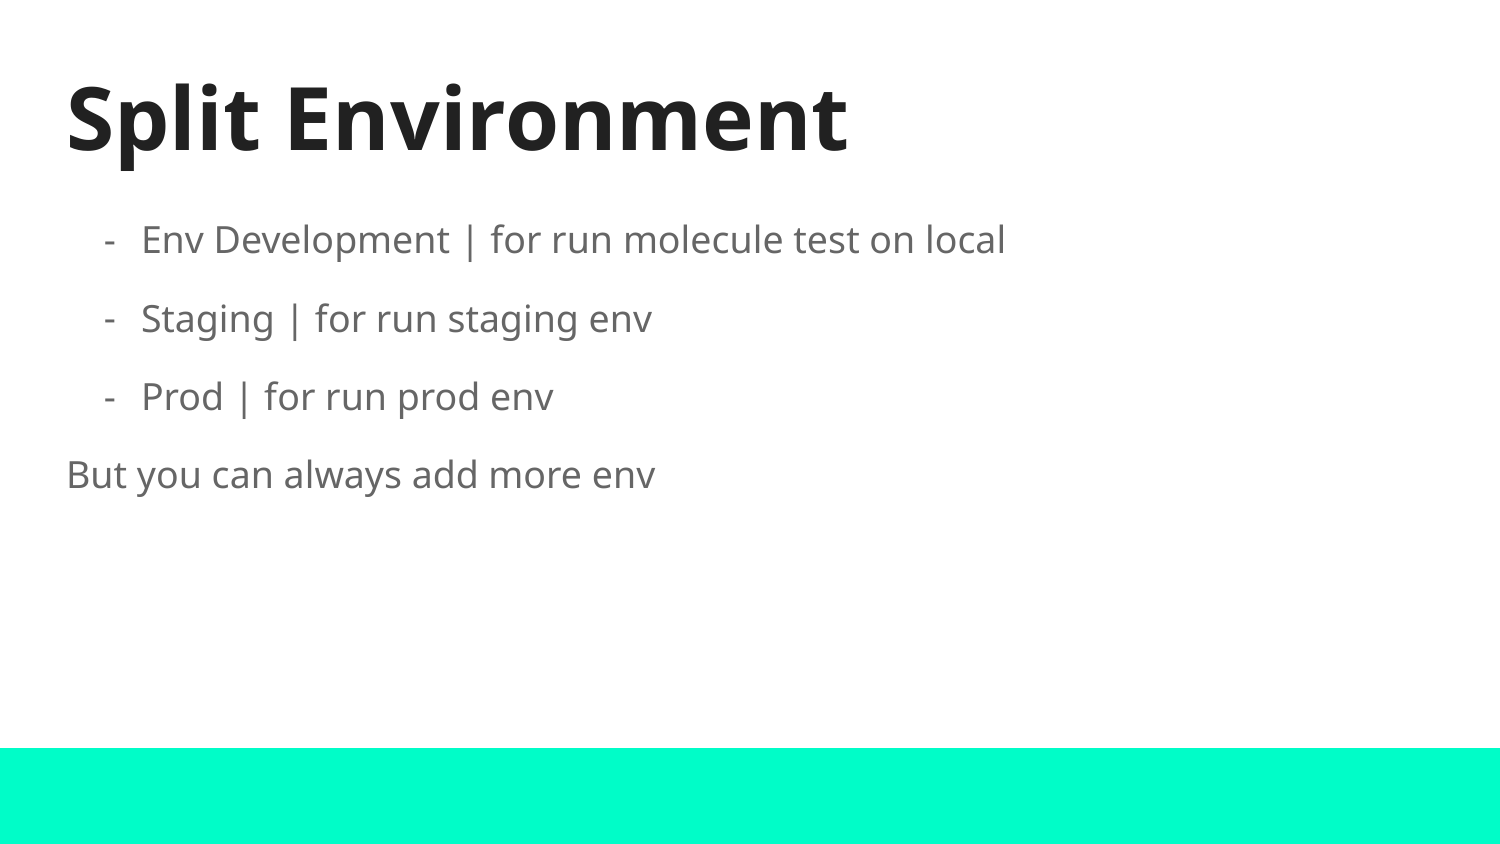

# Split Environment
Env Development | for run molecule test on local
Staging | for run staging env
Prod | for run prod env
But you can always add more env